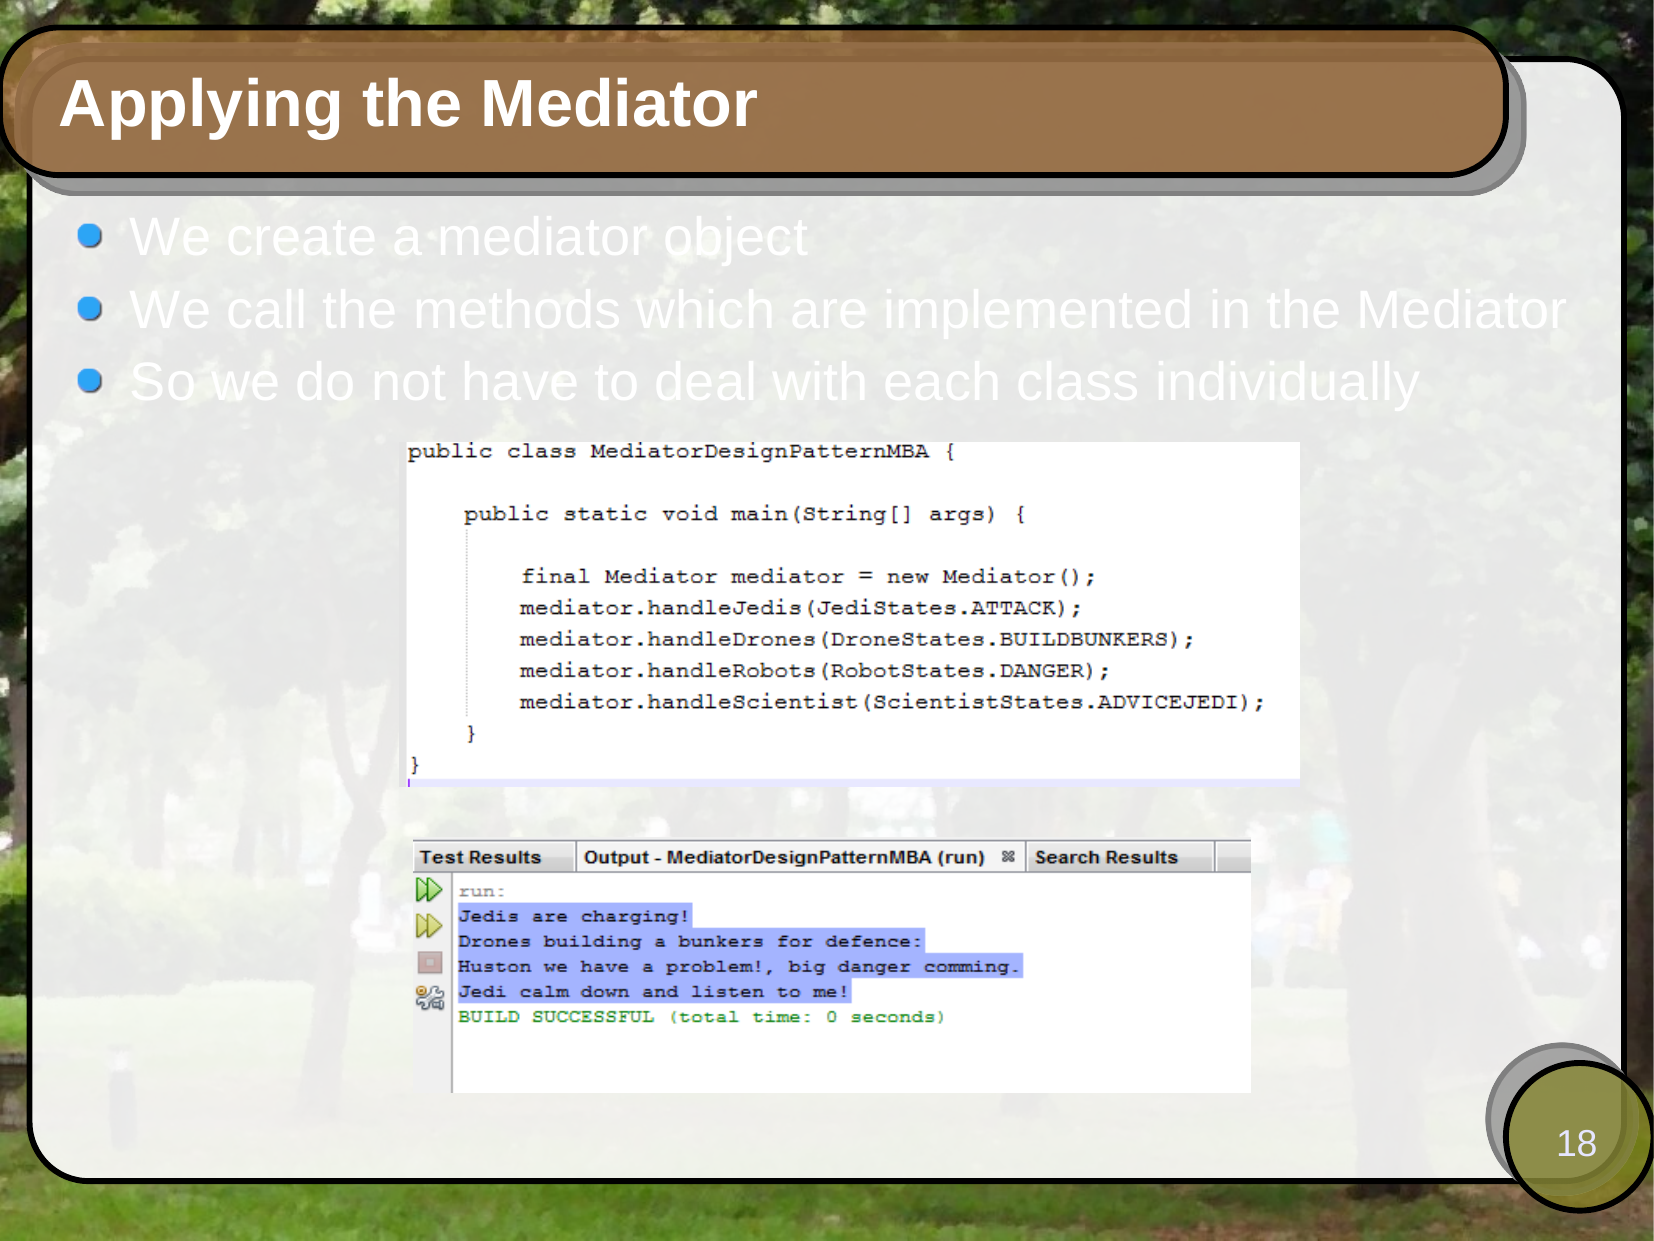

# Applying the Mediator
We create a mediator object
We call the methods which are implemented in the Mediator
So we do not have to deal with each class individually
18